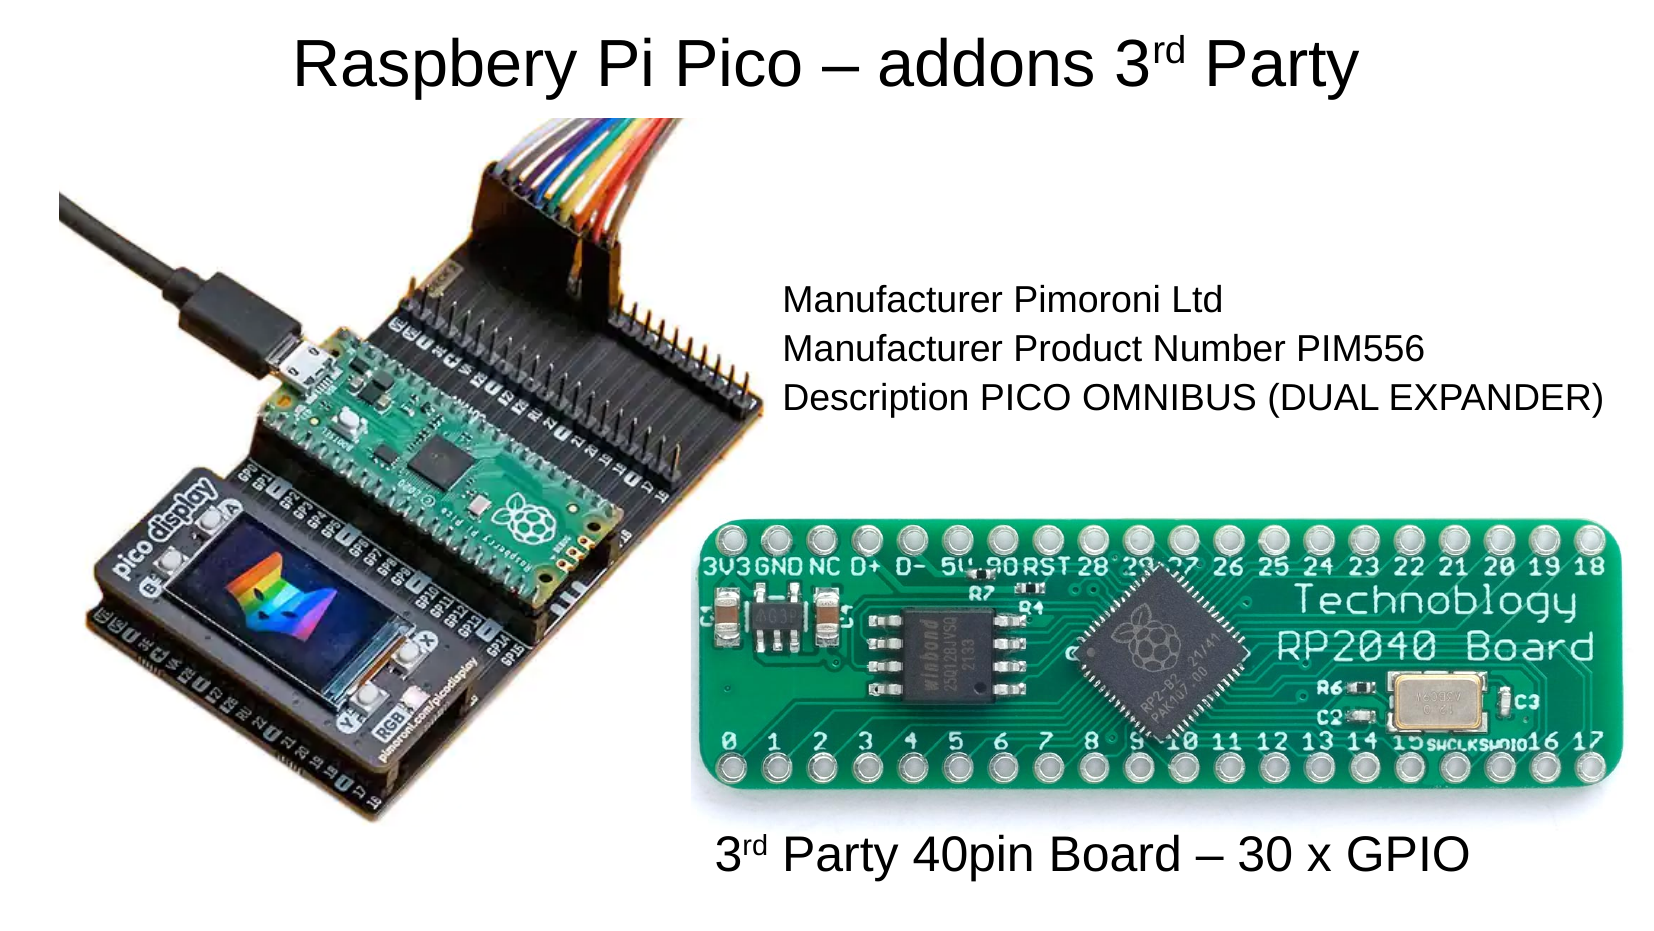

# Raspbery Pi Pico – addons 3rd Party
Manufacturer Pimoroni Ltd
Manufacturer Product Number PIM556
Description PICO OMNIBUS (DUAL EXPANDER)
3rd Party 40pin Board – 30 x GPIO